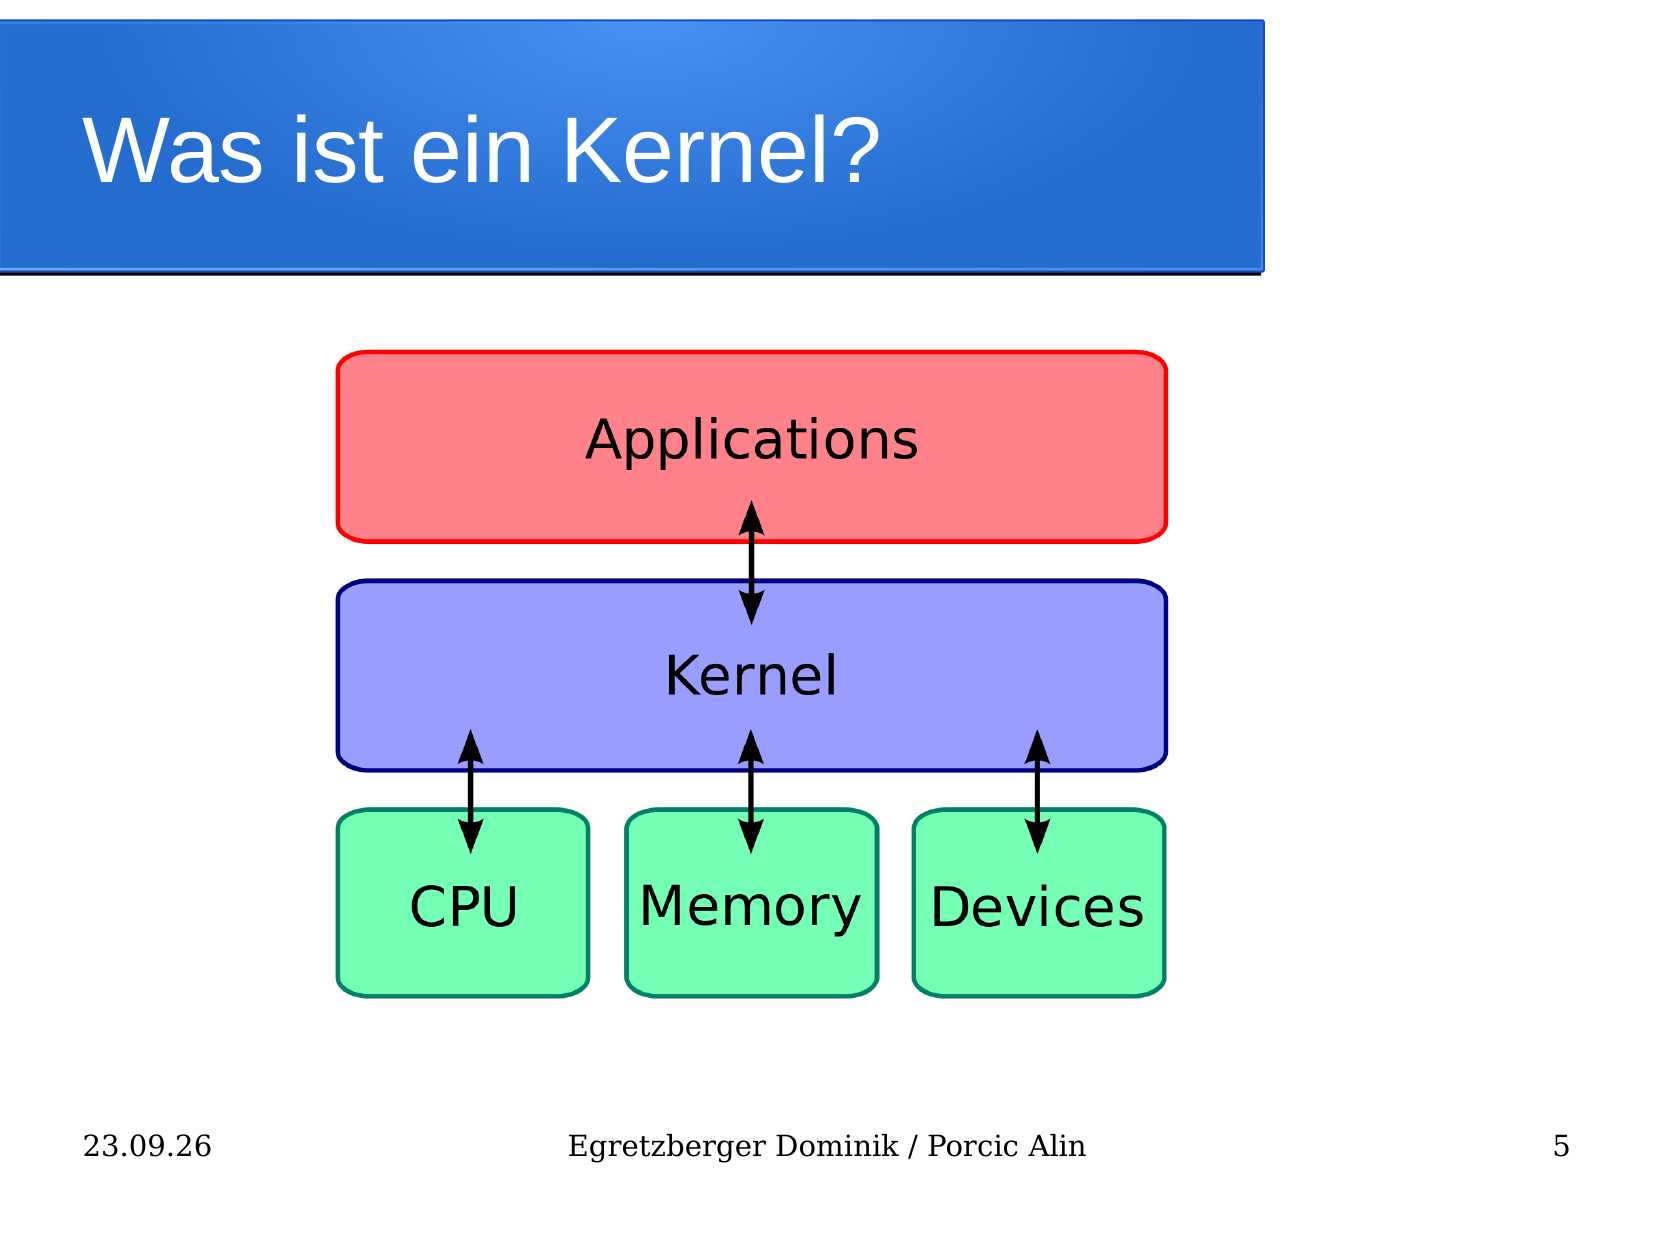

# Was ist ein Kernel?
Egretzberger Dominik / Porcic Alin
5